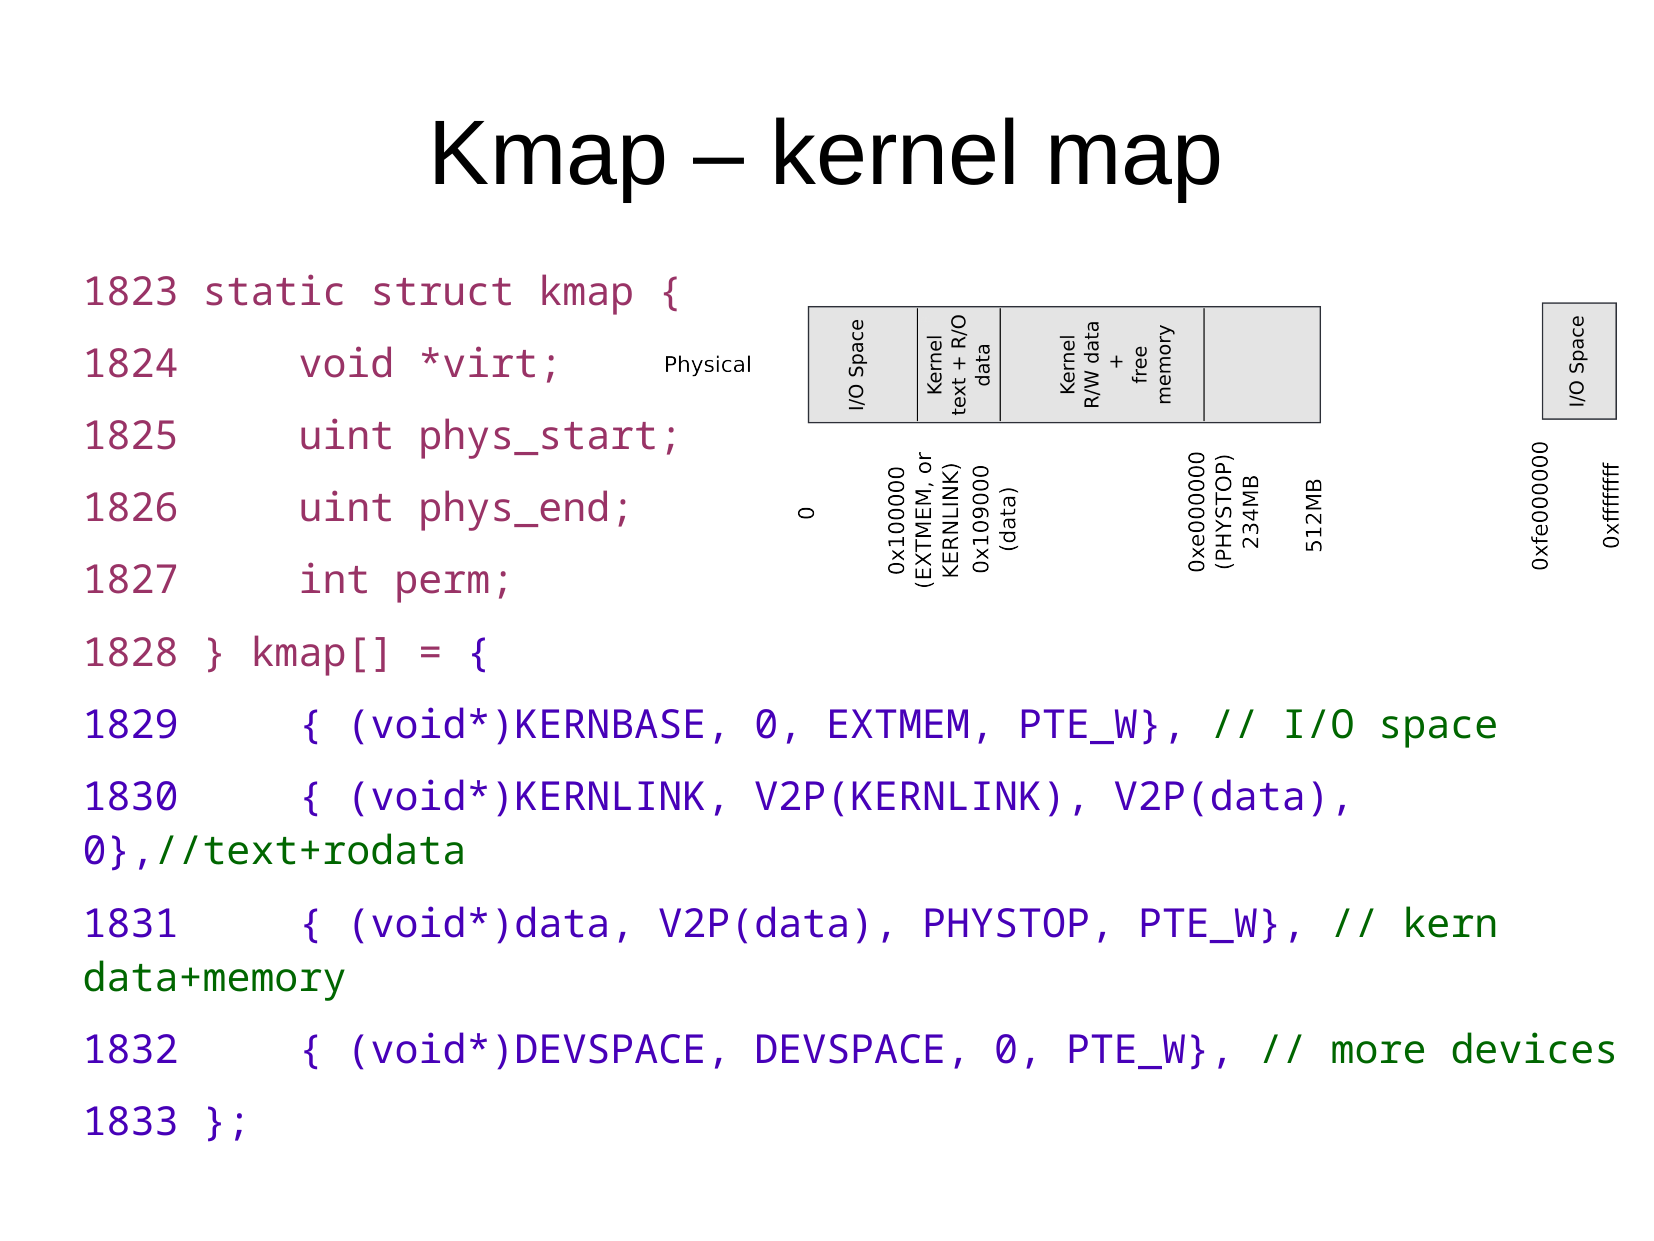

Kmap – kernel map
# 1823 static struct kmap {
1824 void *virt;
1825 uint phys_start;
1826 uint phys_end;
1827 int perm;
1828 } kmap[] = {
1829 { (void*)KERNBASE, 0, EXTMEM, PTE_W}, // I/O space
1830 { (void*)KERNLINK, V2P(KERNLINK), V2P(data), 0},//text+rodata
1831 { (void*)data, V2P(data), PHYSTOP, PTE_W}, // kern data+memory
1832 { (void*)DEVSPACE, DEVSPACE, 0, PTE_W}, // more devices
1833 };